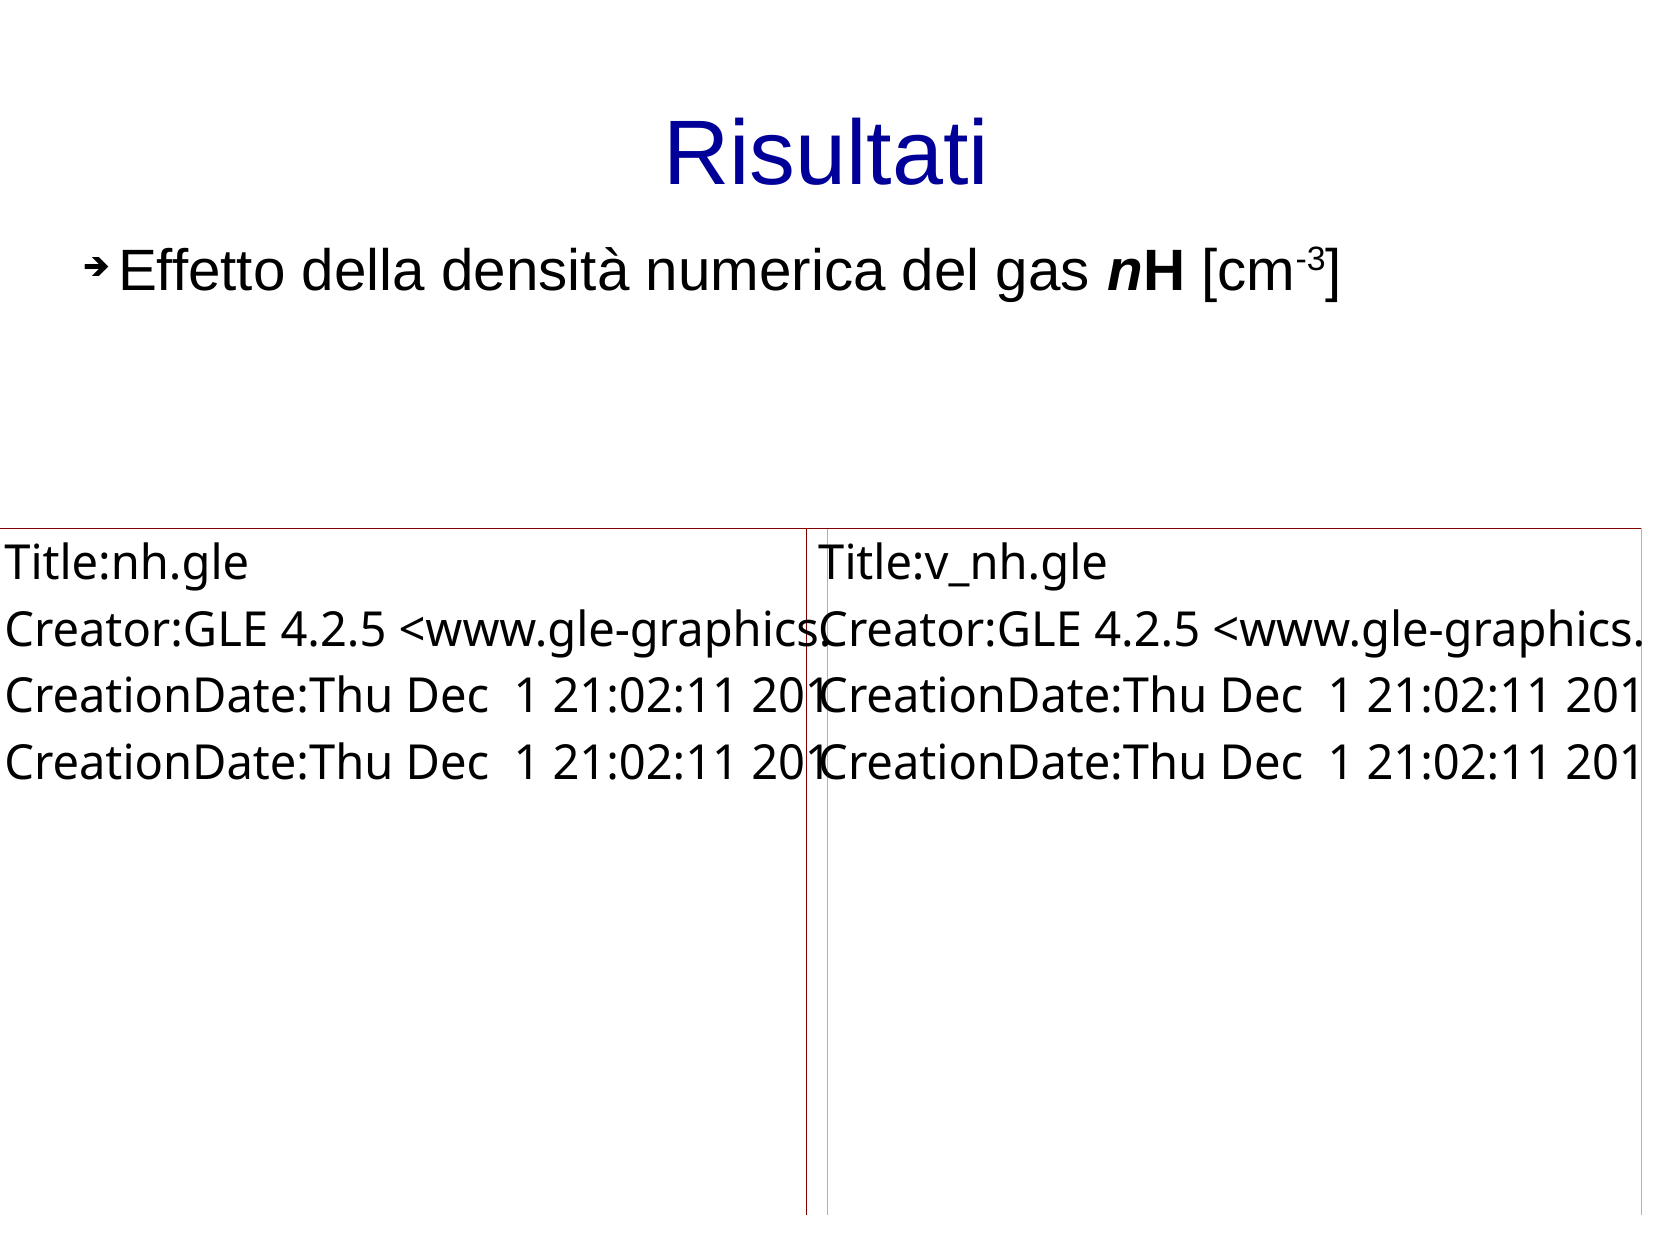

# Risultati
Effetto della densità numerica del gas nH [cm-3]